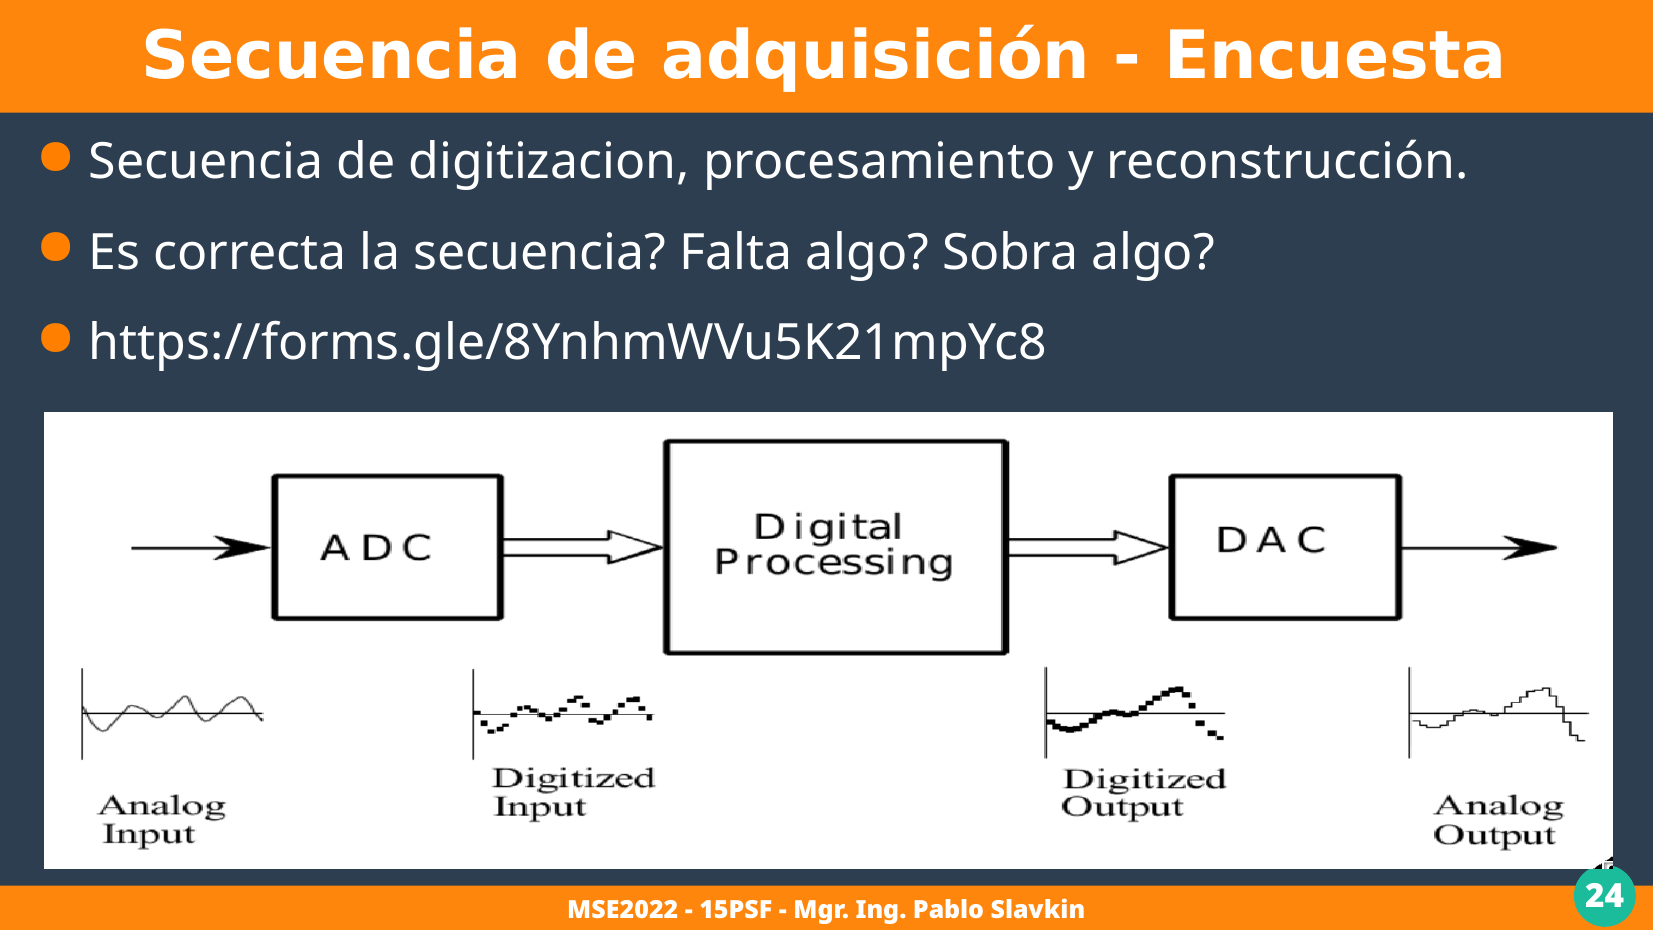

Secuencia de adquisición - Encuesta
# Secuencia de digitizacion, procesamiento y reconstrucción.
Es correcta la secuencia? Falta algo? Sobra algo?
https://forms.gle/8YnhmWVu5K21mpYc8
MSE2022 - 15PSF - Mgr. Ing. Pablo Slavkin